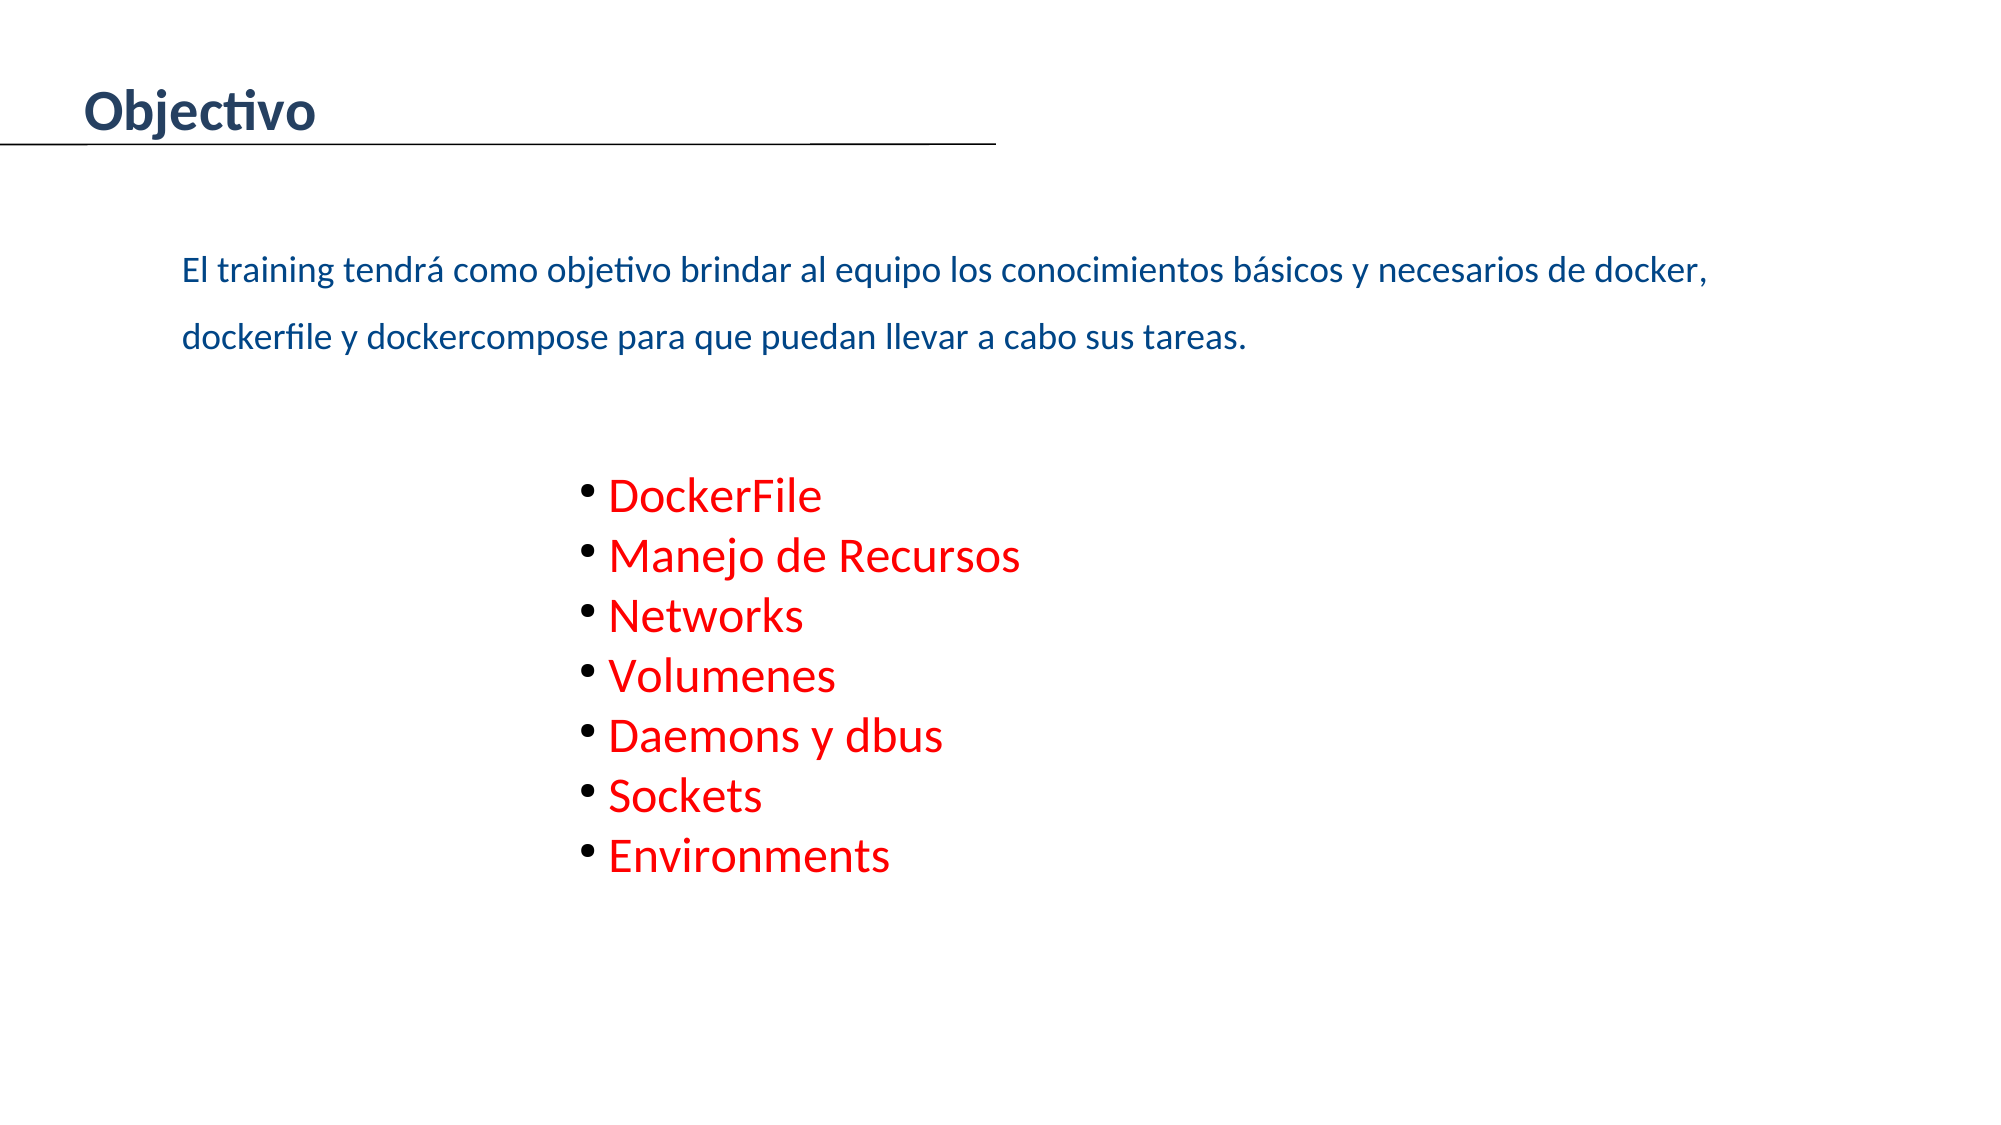

Objectivo
El training tendrá como objetivo brindar al equipo los conocimientos básicos y necesarios de docker, dockerfile y dockercompose para que puedan llevar a cabo sus tareas.
 DockerFile
 Manejo de Recursos
 Networks
 Volumenes
 Daemons y dbus
 Sockets
 Environments